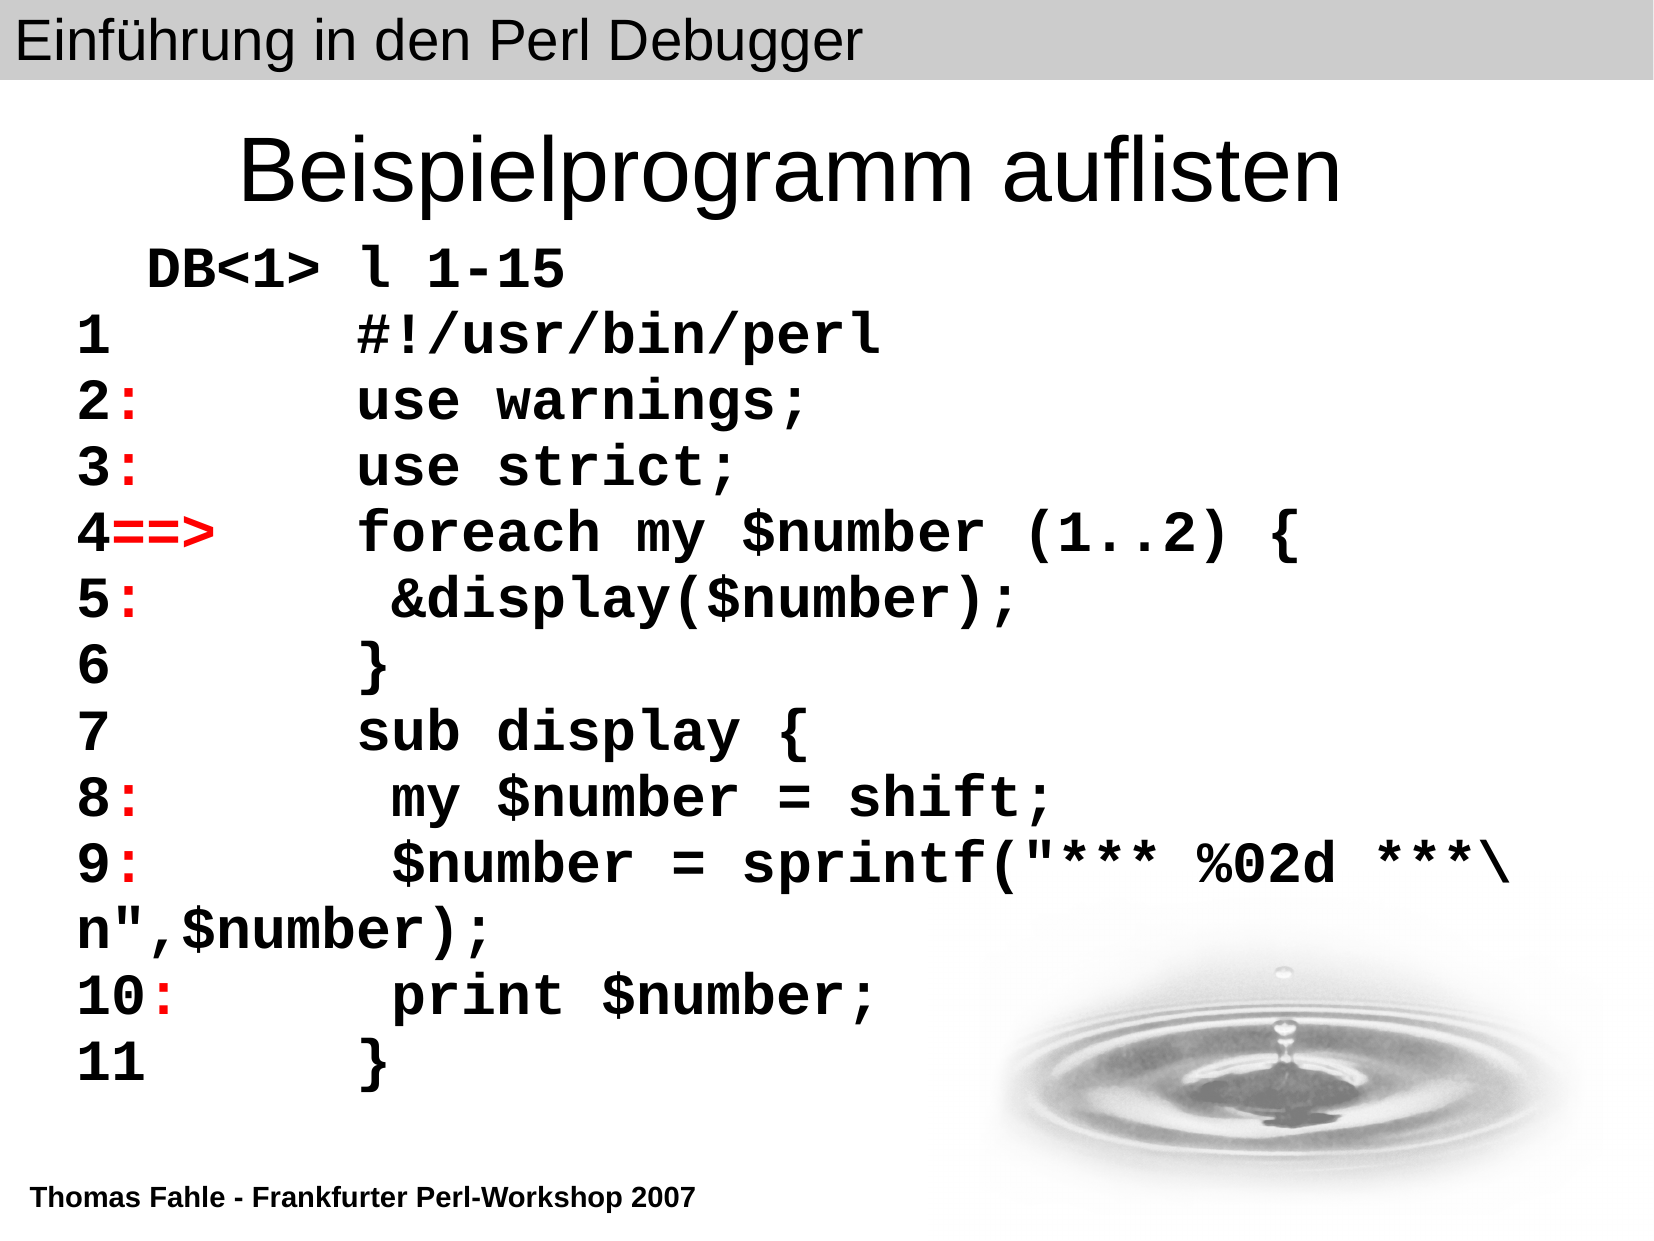

# Beispielprogramm auflisten
 DB<1> l 1-15
1 #!/usr/bin/perl
2: use warnings;
3: use strict;
4==> foreach my $number (1..2) {
5: &display($number);
6 }
7 sub display {
8: my $number = shift;
9: $number = sprintf("*** %02d ***\n",$number);
10: print $number;
11 }